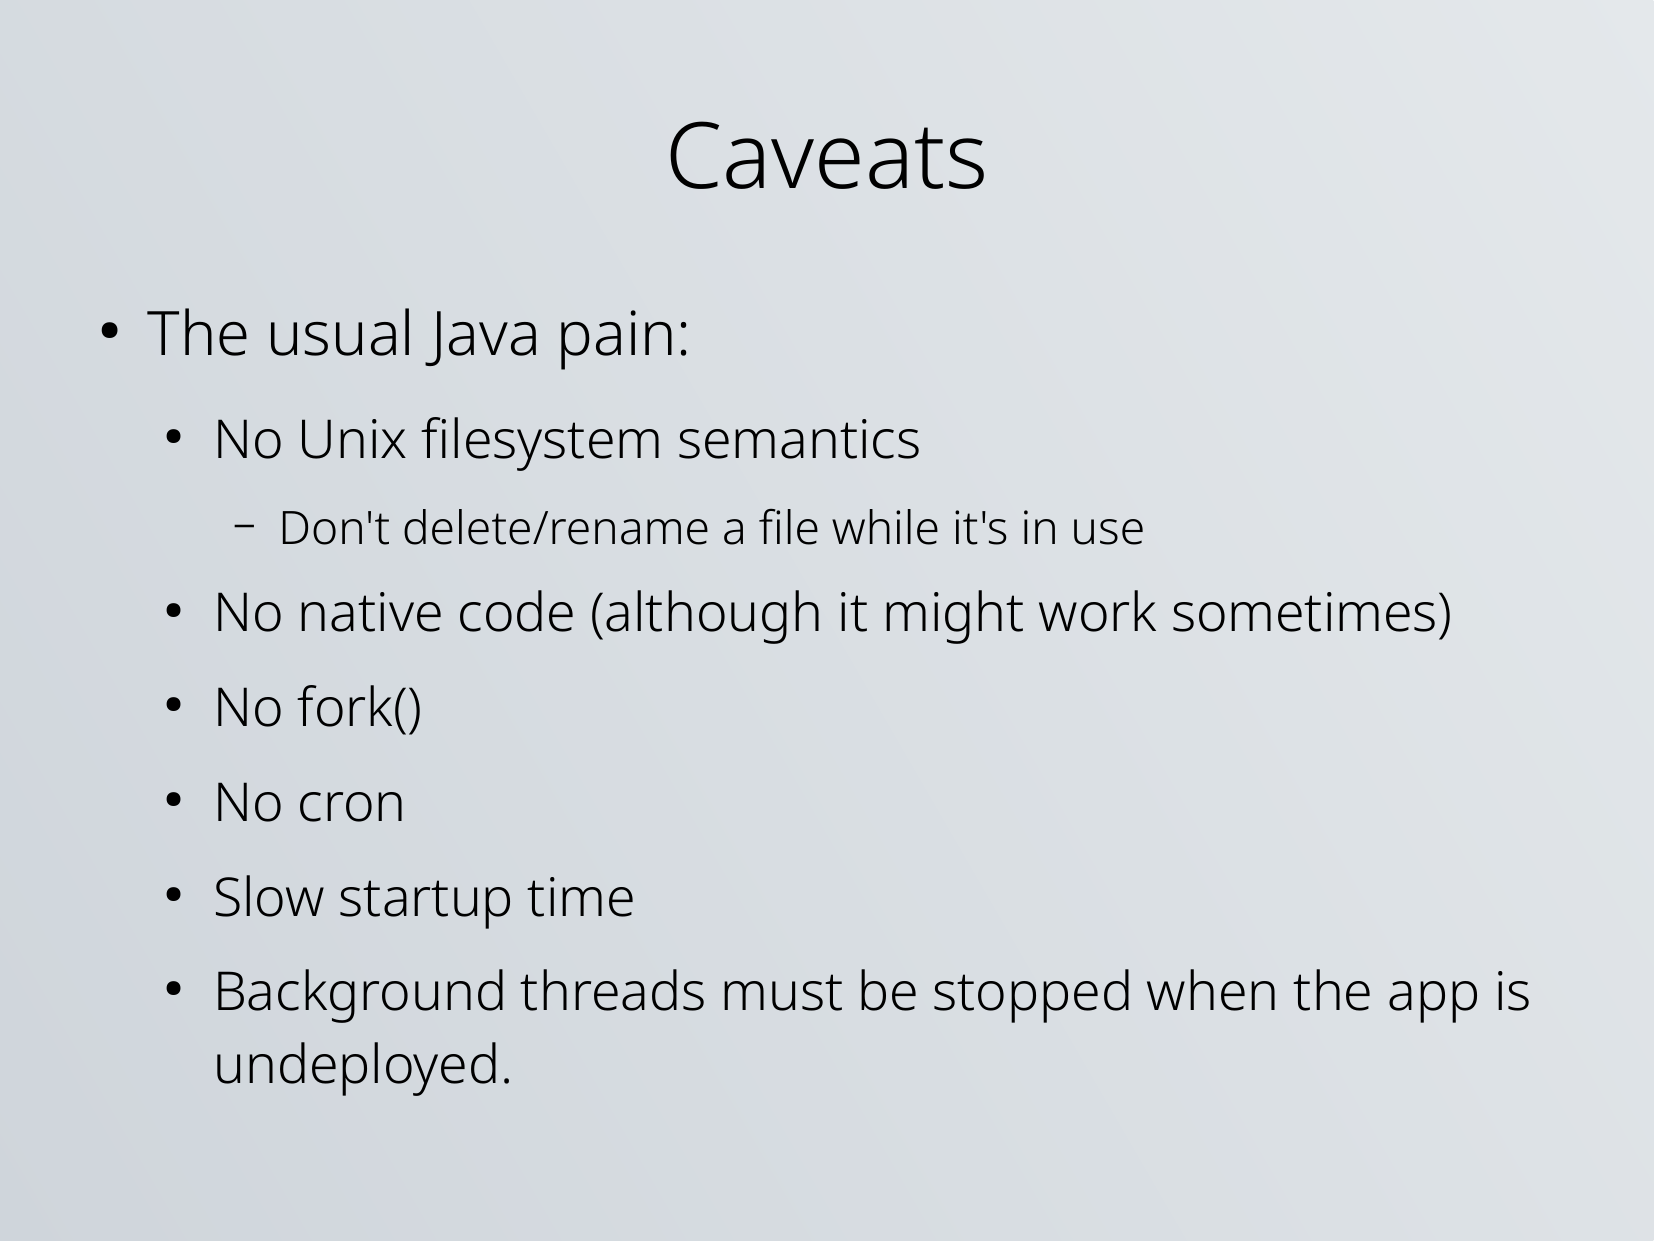

# Caveats
The usual Java pain:
No Unix filesystem semantics
Don't delete/rename a file while it's in use
No native code (although it might work sometimes)
No fork()
No cron
Slow startup time
Background threads must be stopped when the app is undeployed.